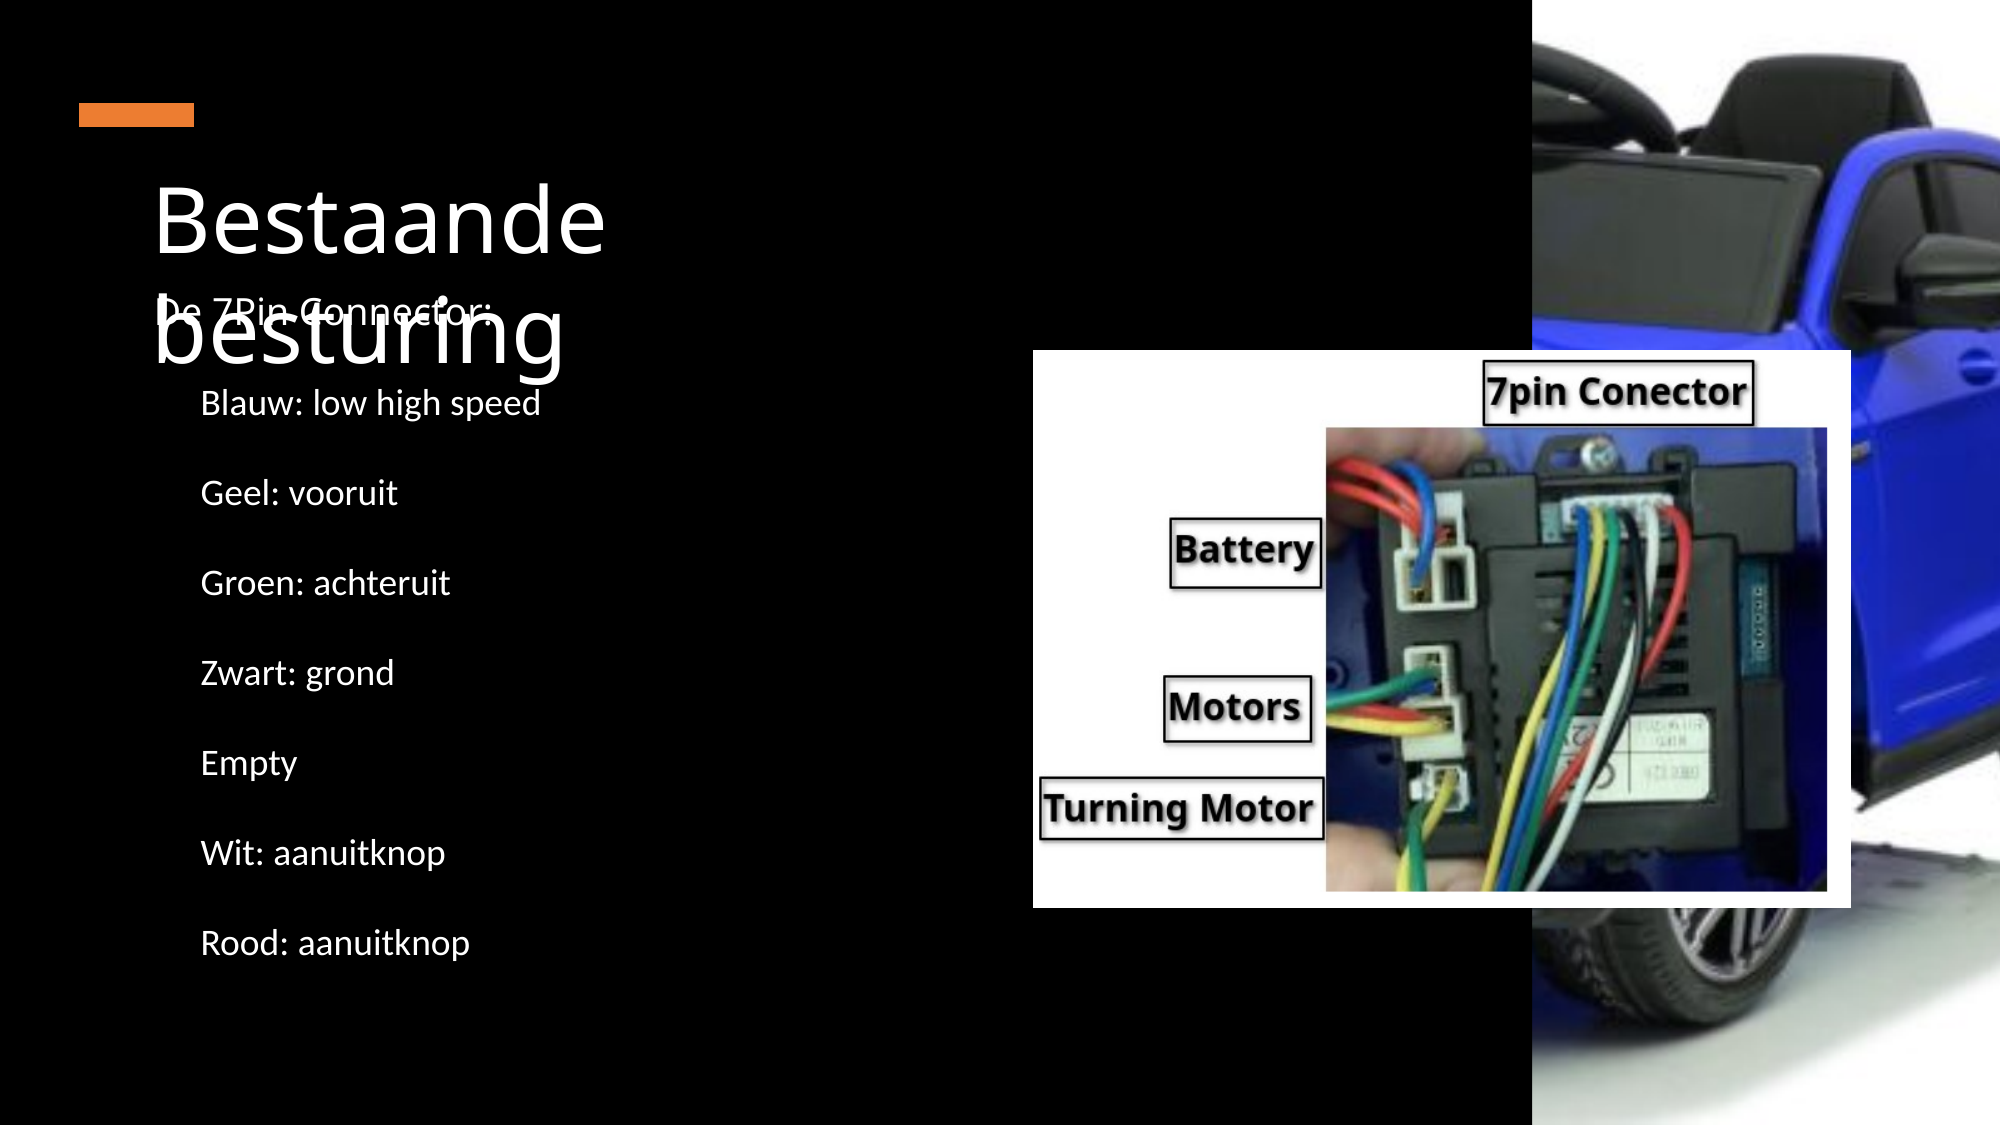

Bestaande besturing
De 7Pin Connector:
Blauw: low high speed
Geel: vooruit
Groen: achteruit
Zwart: grond
Empty
Wit: aanuitknop
Rood: aanuitknop